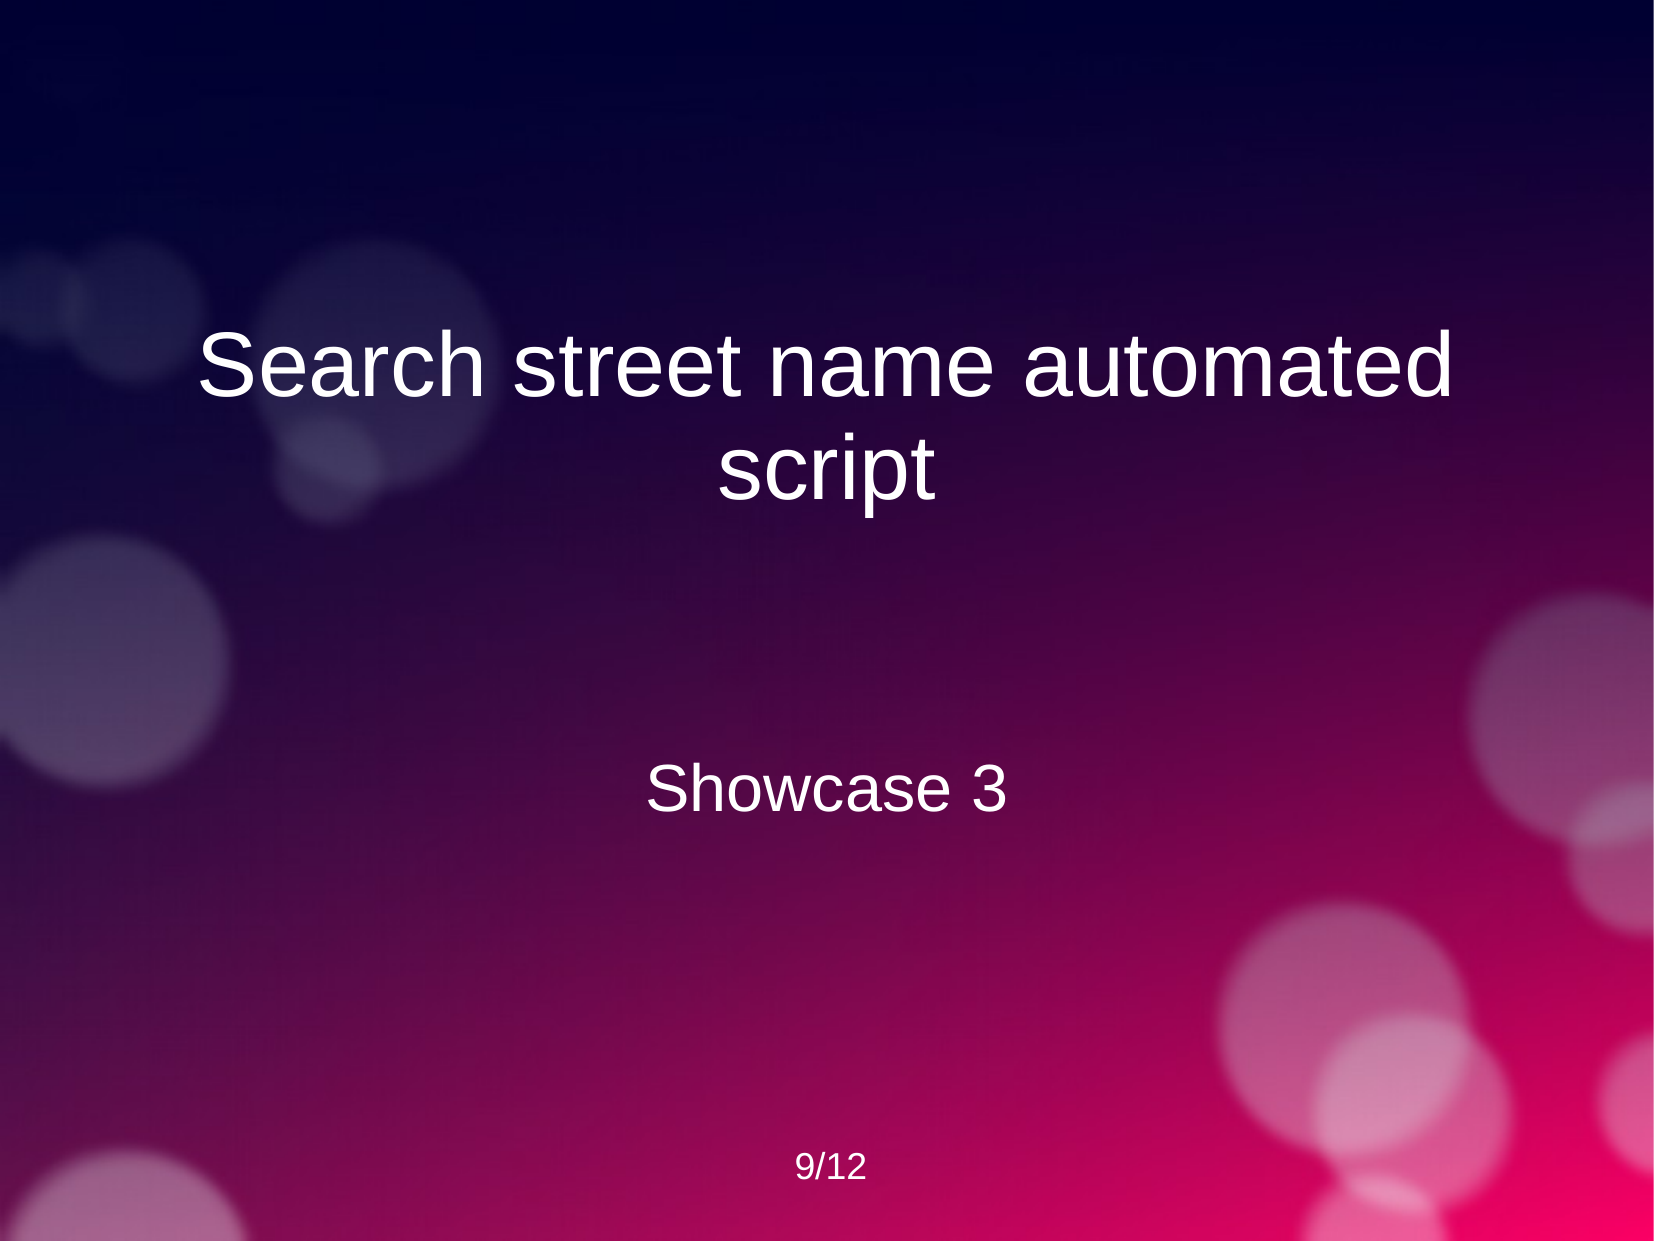

# Search street name automated script
Showcase 3